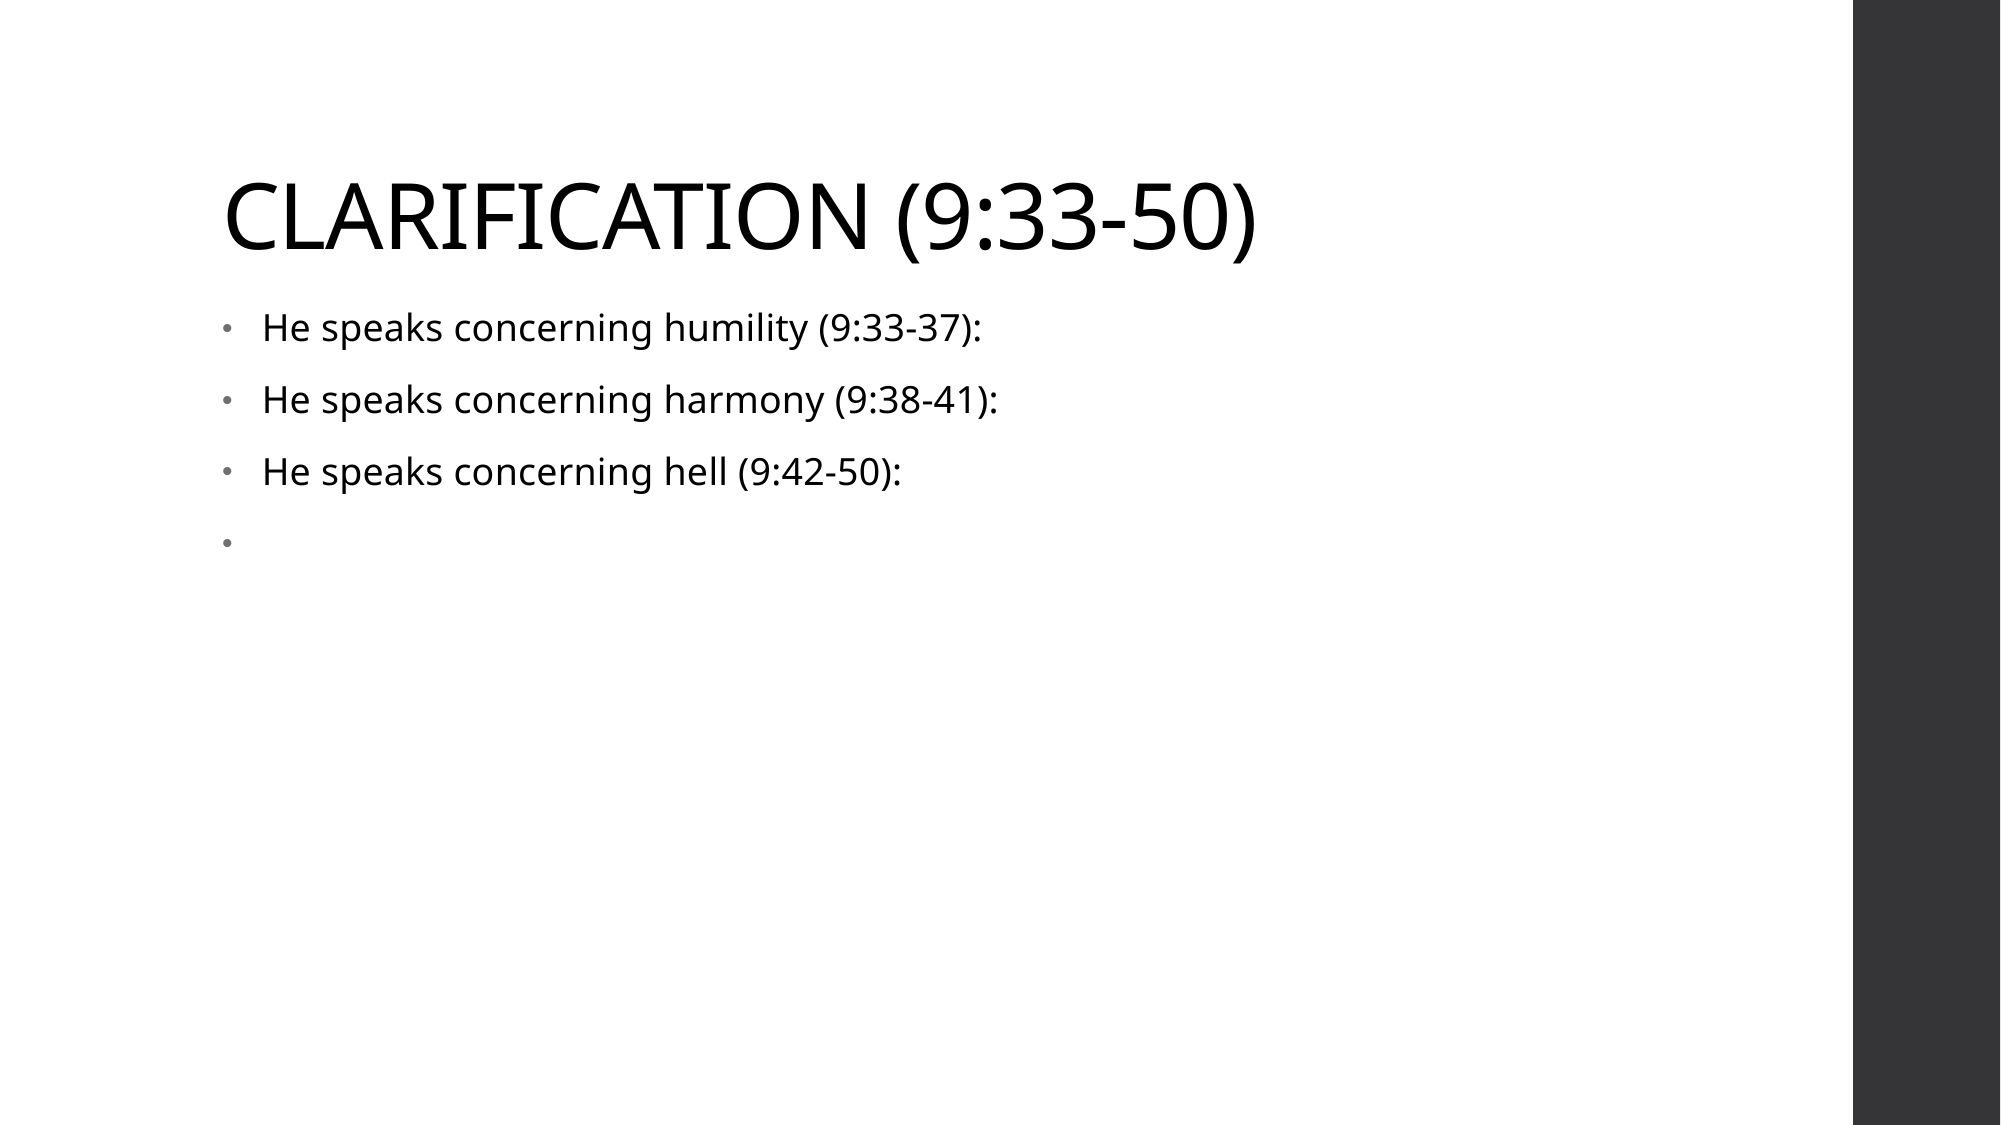

# CLARIFICATION (9:33-50)
 He speaks concerning humility (9:33-37):
 He speaks concerning harmony (9:38-41):
 He speaks concerning hell (9:42-50):